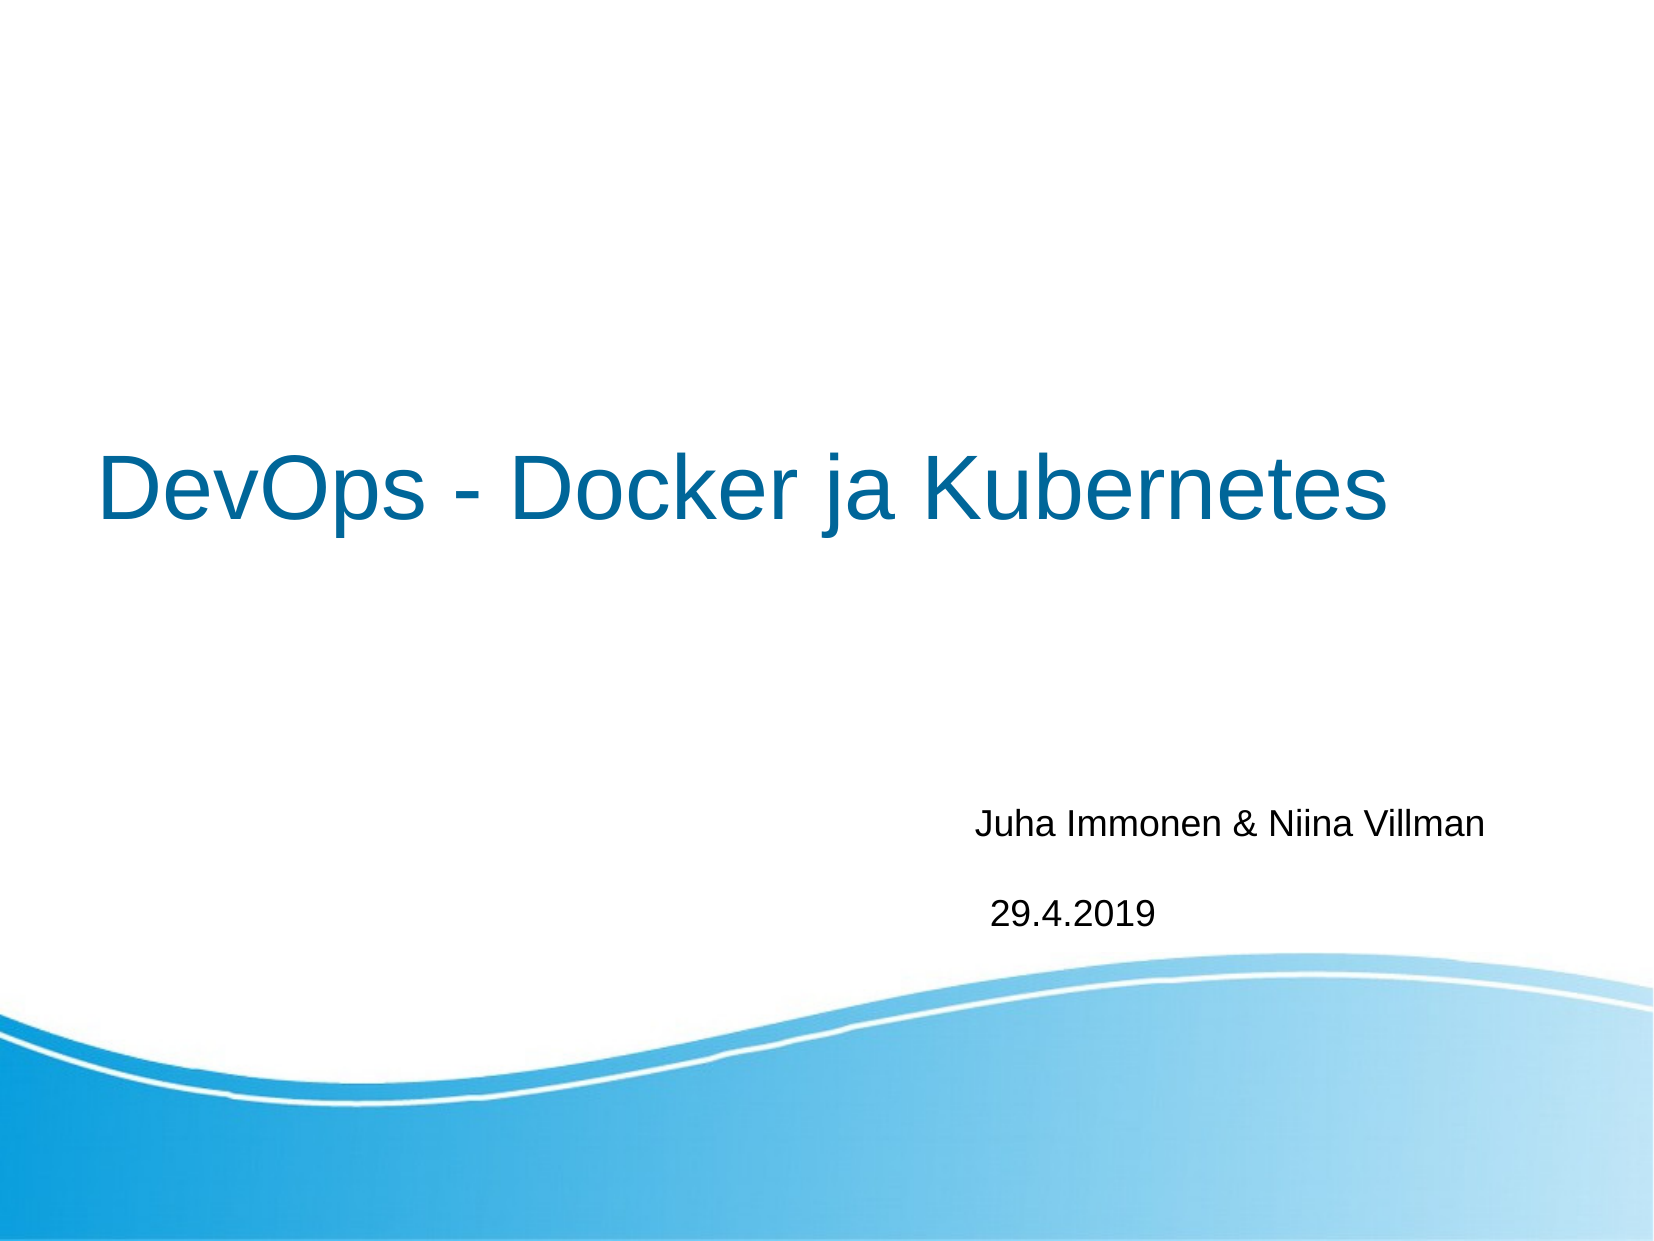

# DevOps - Docker ja Kubernetes
Juha Immonen & Niina Villman
29.4.2019